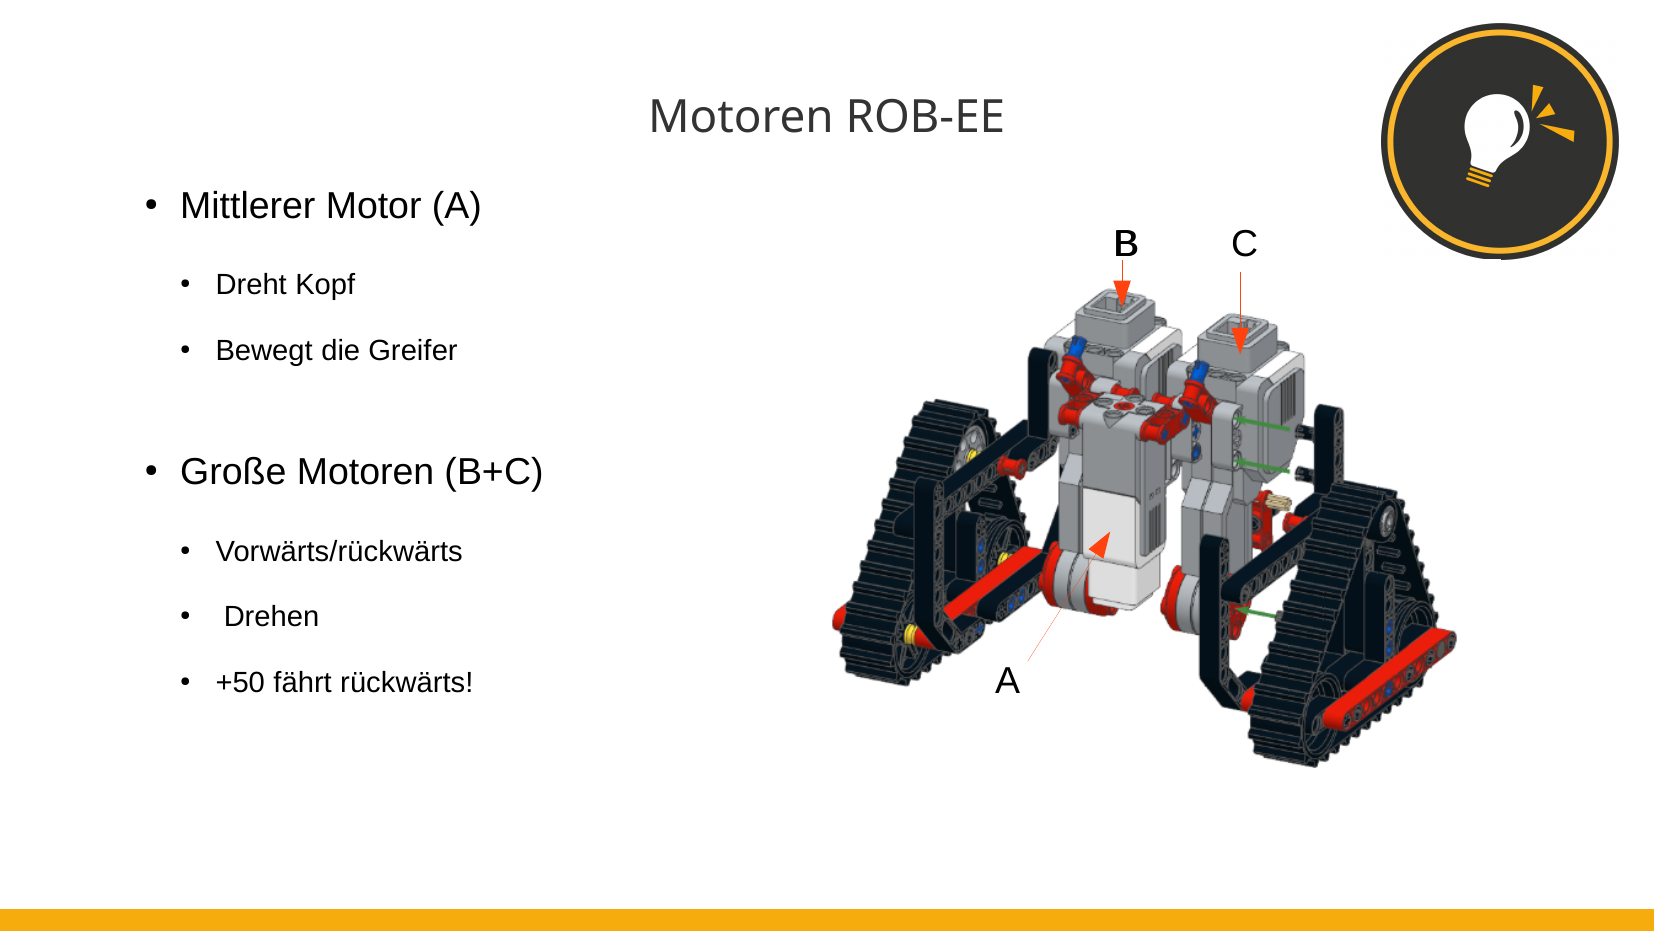

# Motoren ROB-EE
Mittlerer Motor (A)
Dreht Kopf
Bewegt die Greifer
Große Motoren (B+C)
Vorwärts/rückwärts
 Drehen
+50 fährt rückwärts!
B
B
C
A